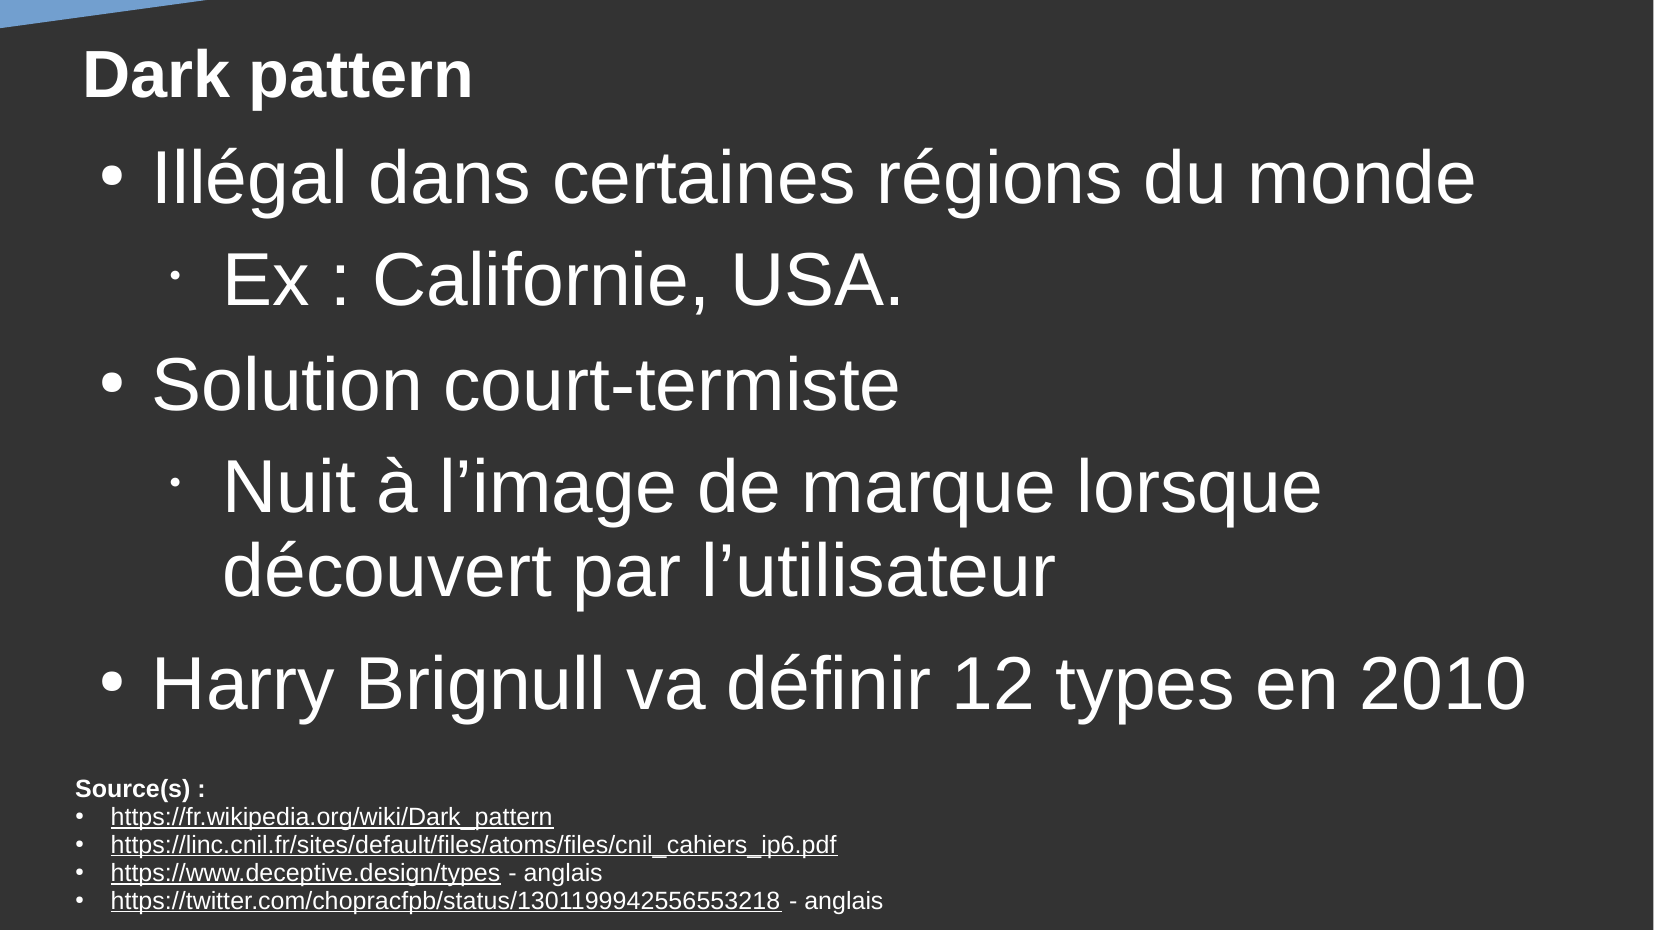

# Dark pattern
Illégal dans certaines régions du monde
Ex : Californie, USA.
Solution court-termiste
Nuit à l’image de marque lorsque découvert par l’utilisateur
Harry Brignull va définir 12 types en 2010
Source(s) :
https://fr.wikipedia.org/wiki/Dark_pattern
https://linc.cnil.fr/sites/default/files/atoms/files/cnil_cahiers_ip6.pdf
https://www.deceptive.design/types - anglais
https://twitter.com/chopracfpb/status/1301199942556553218 - anglais